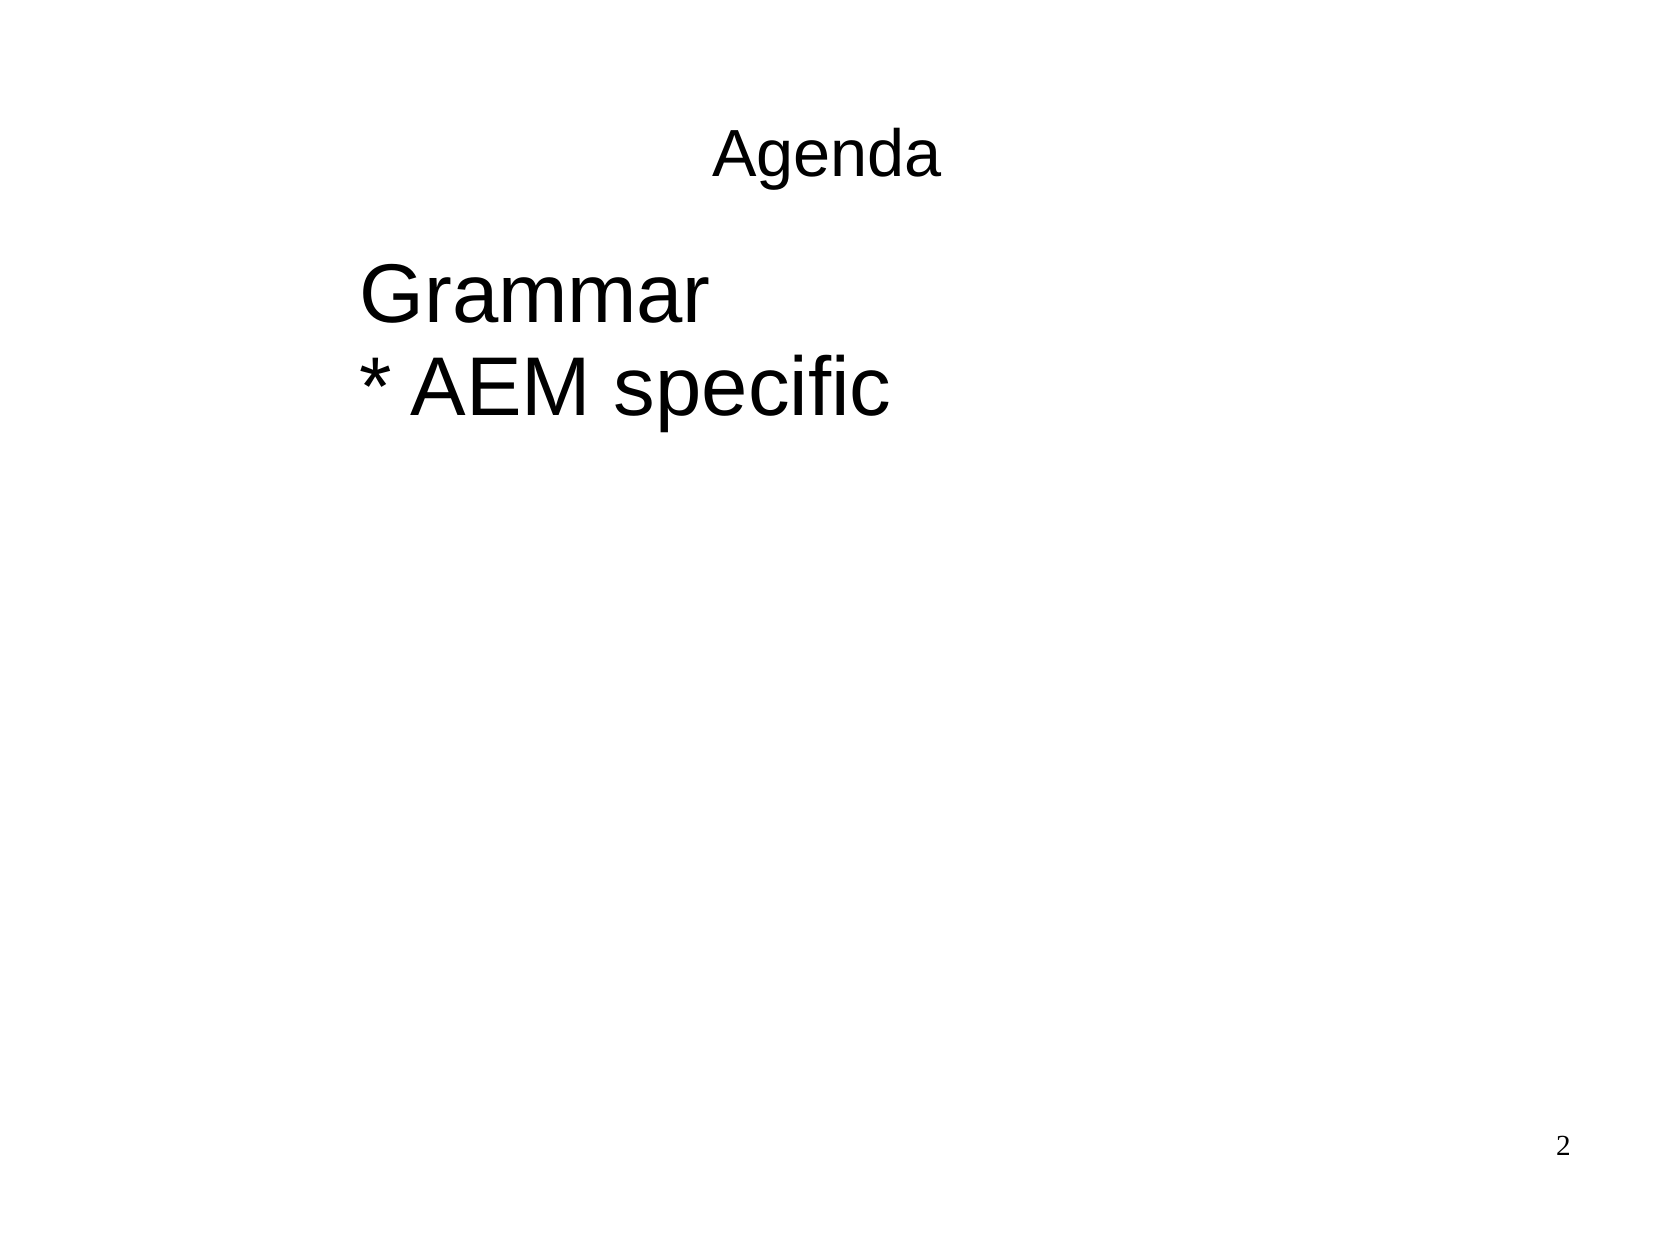

# Agenda
Grammar
* AEM specific
2